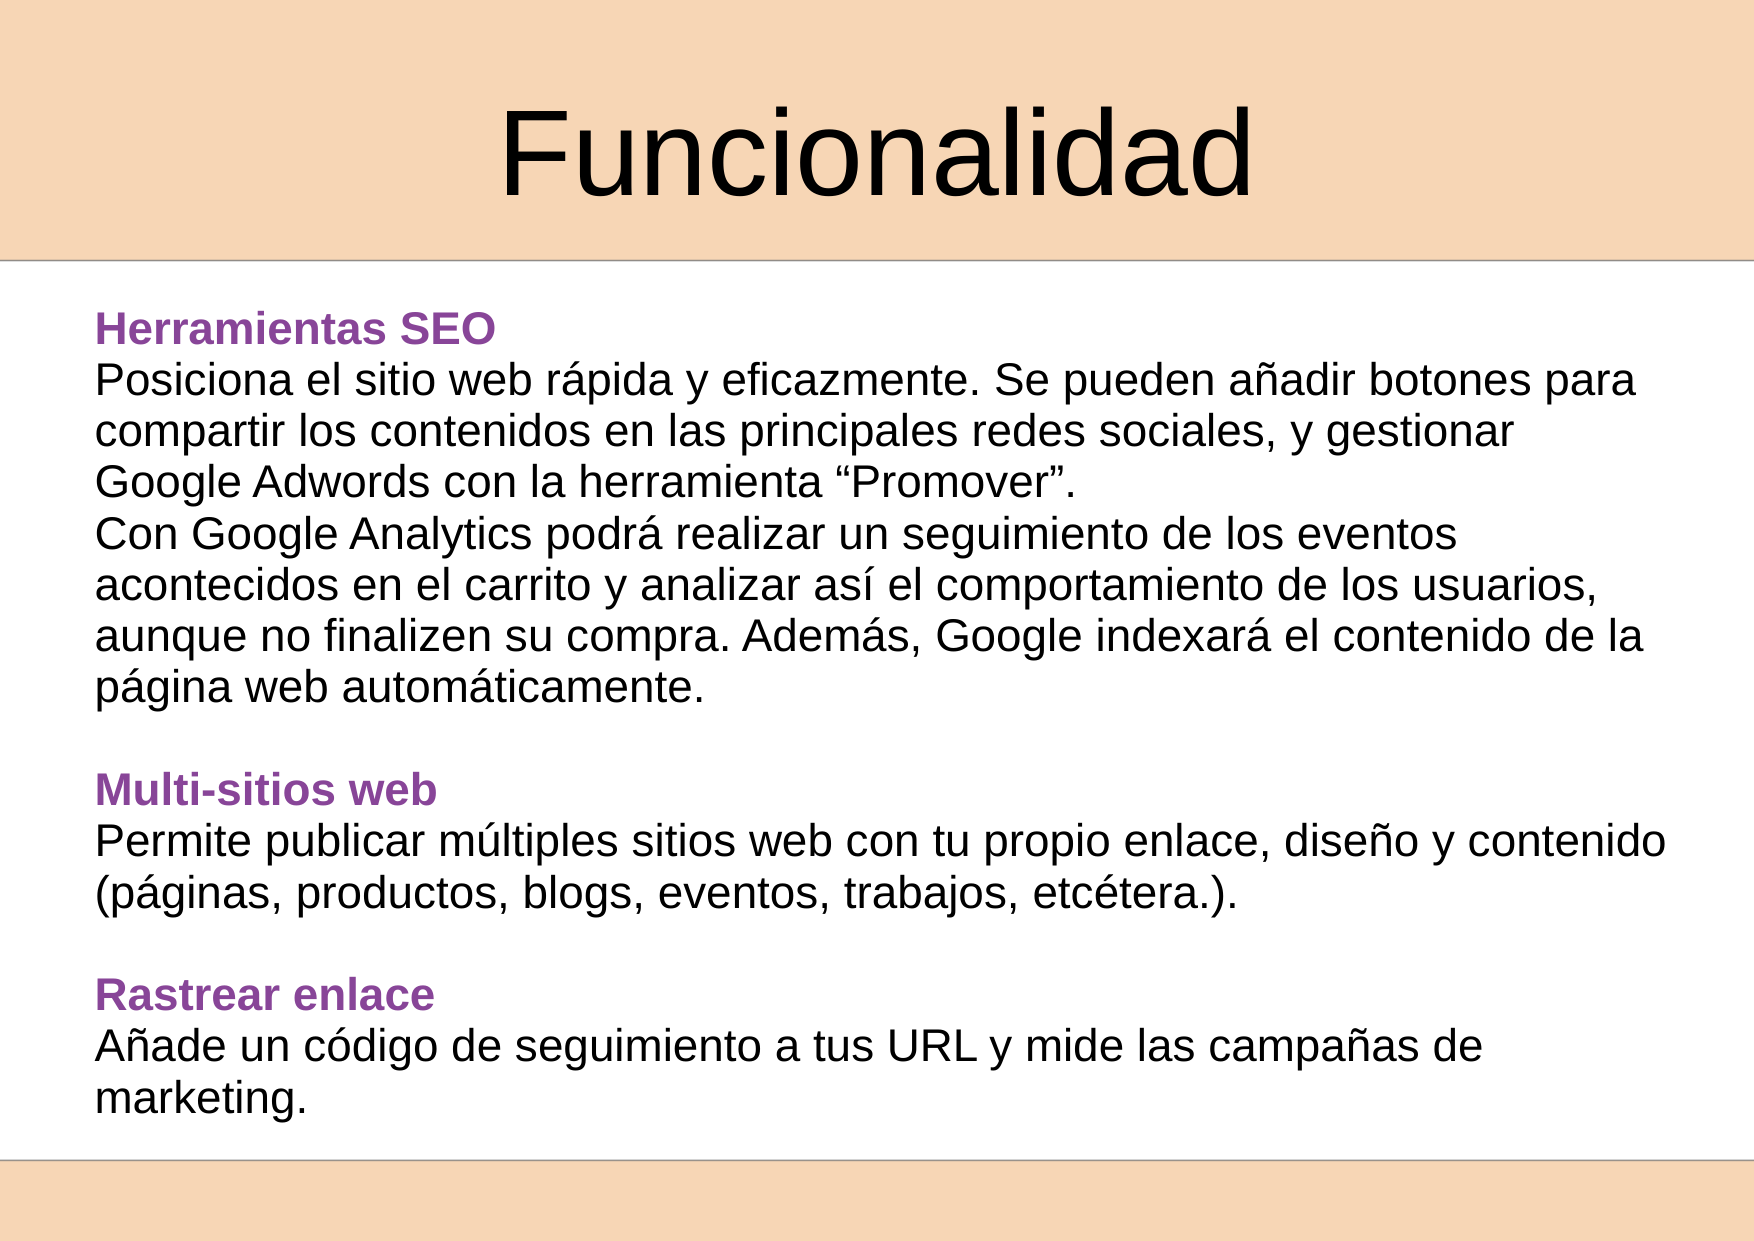

# Funcionalidad
Herramientas SEO
Posiciona el sitio web rápida y eficazmente. Se pueden añadir botones para compartir los contenidos en las principales redes sociales, y gestionar Google Adwords con la herramienta “Promover”.
Con Google Analytics podrá realizar un seguimiento de los eventos acontecidos en el carrito y analizar así el comportamiento de los usuarios, aunque no finalizen su compra. Además, Google indexará el contenido de la página web automáticamente.
Multi-sitios web
Permite publicar múltiples sitios web con tu propio enlace, diseño y contenido (páginas, productos, blogs, eventos, trabajos, etcétera.).
Rastrear enlace
Añade un código de seguimiento a tus URL y mide las campañas de marketing.